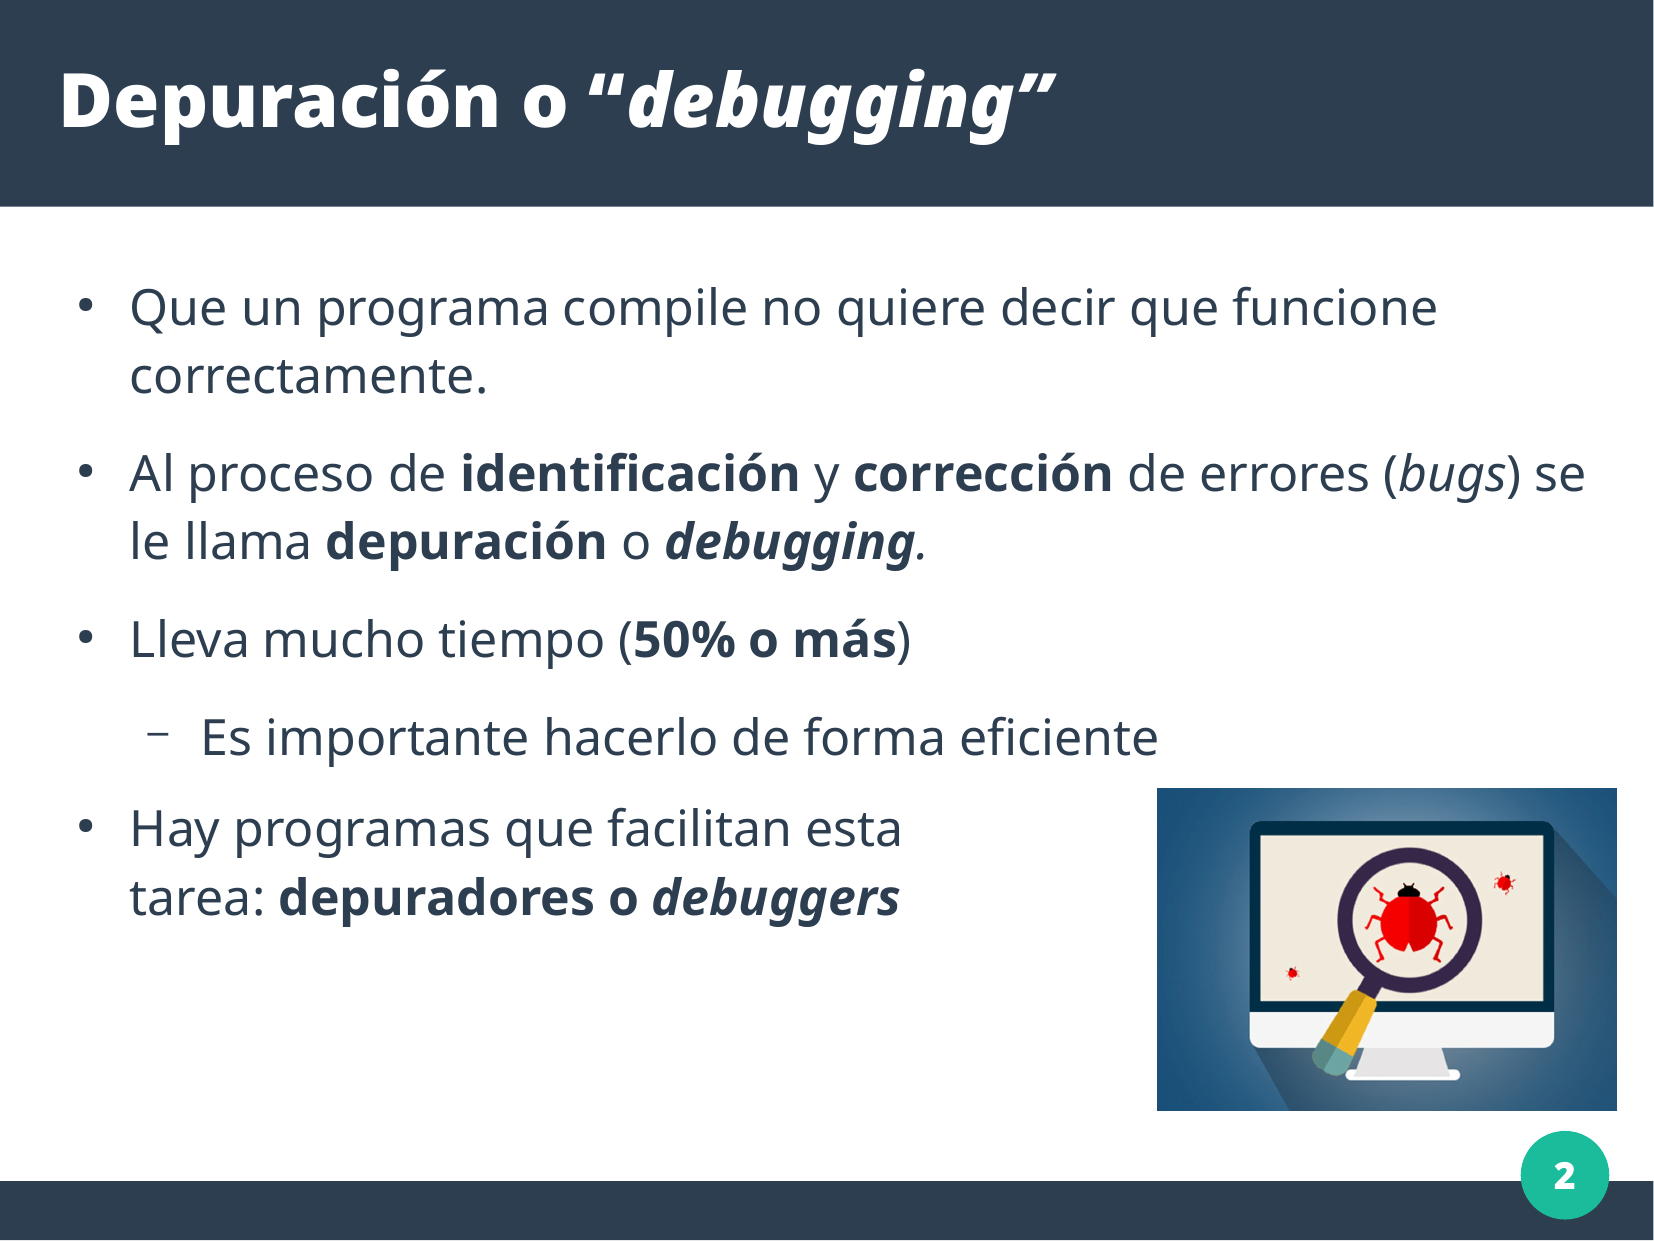

# Depuración o “debugging”
Que un programa compile no quiere decir que funcione correctamente.
Al proceso de identificación y corrección de errores (bugs) se le llama depuración o debugging.
Lleva mucho tiempo (50% o más)
Es importante hacerlo de forma eficiente
Hay programas que facilitan esta
tarea: depuradores o debuggers
2